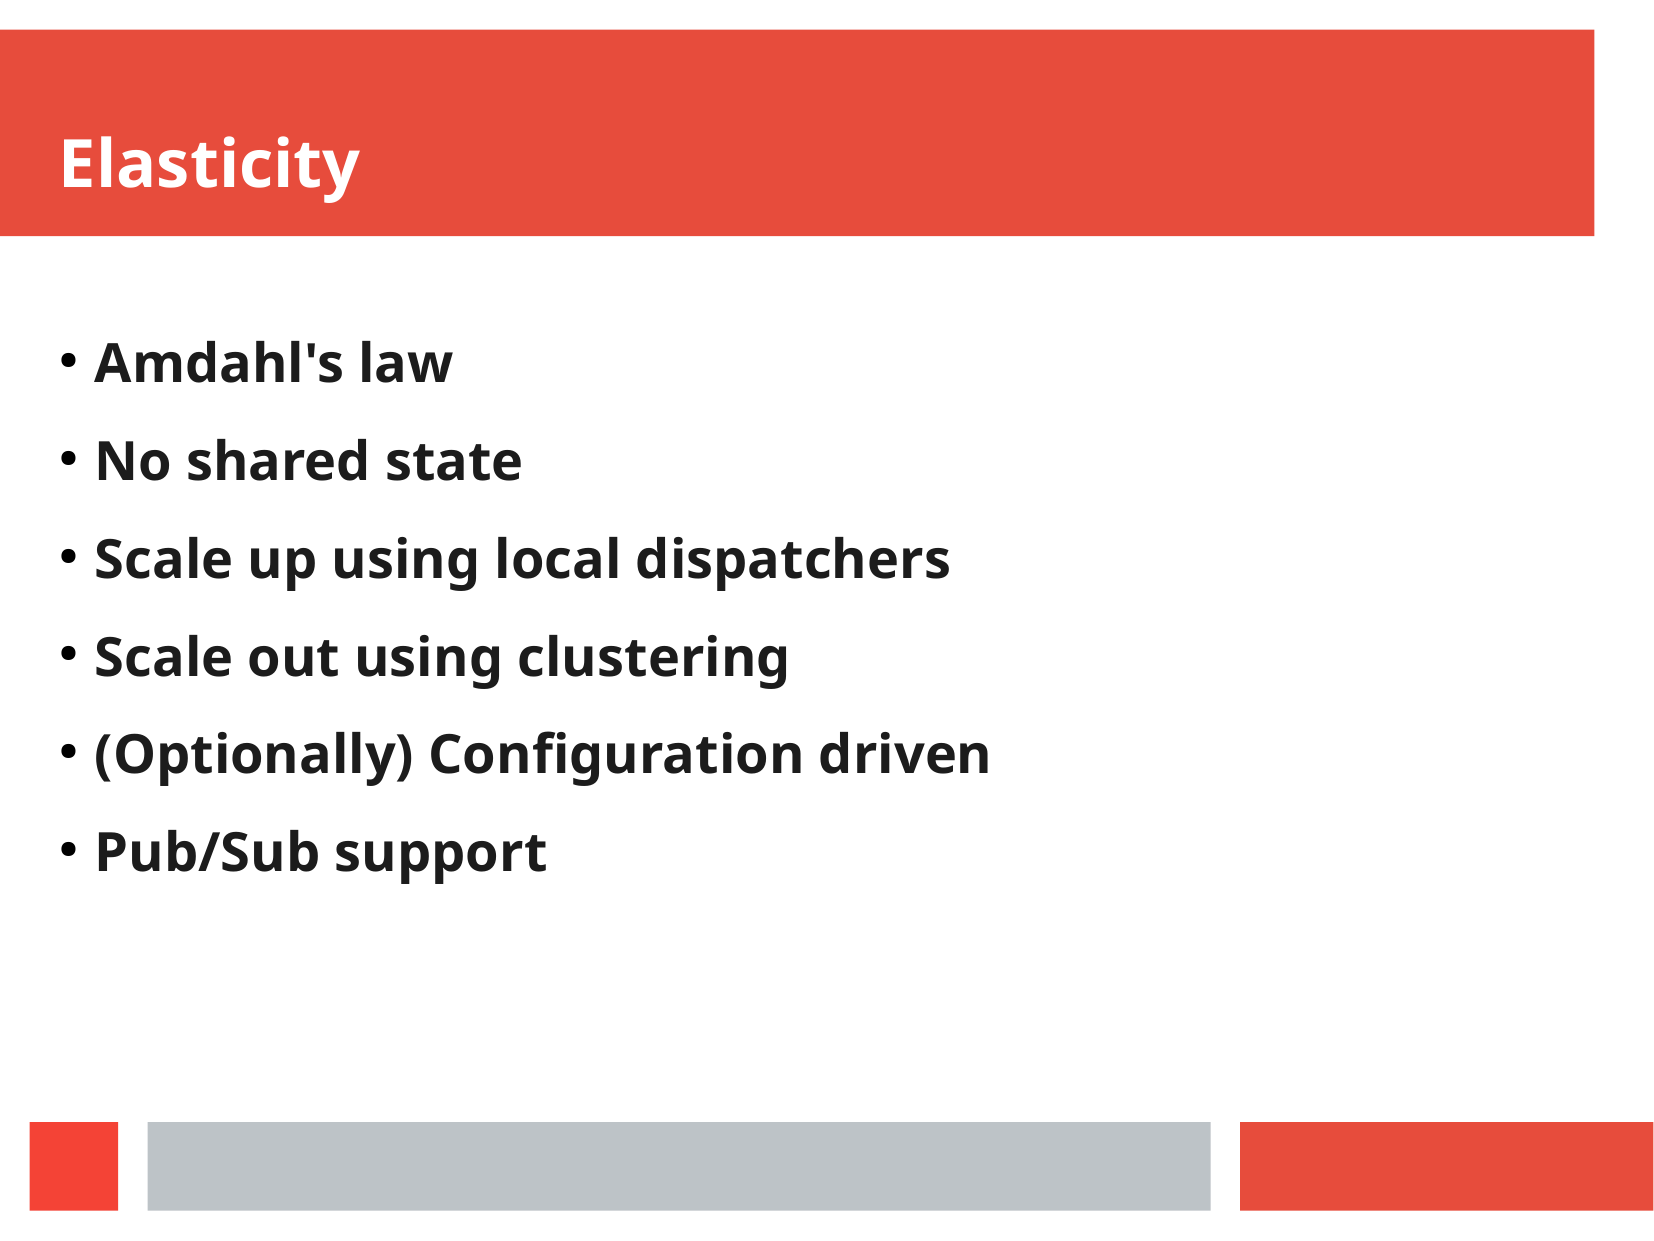

# Elasticity
Amdahl's law
No shared state
Scale up using local dispatchers
Scale out using clustering
(Optionally) Configuration driven
Pub/Sub support